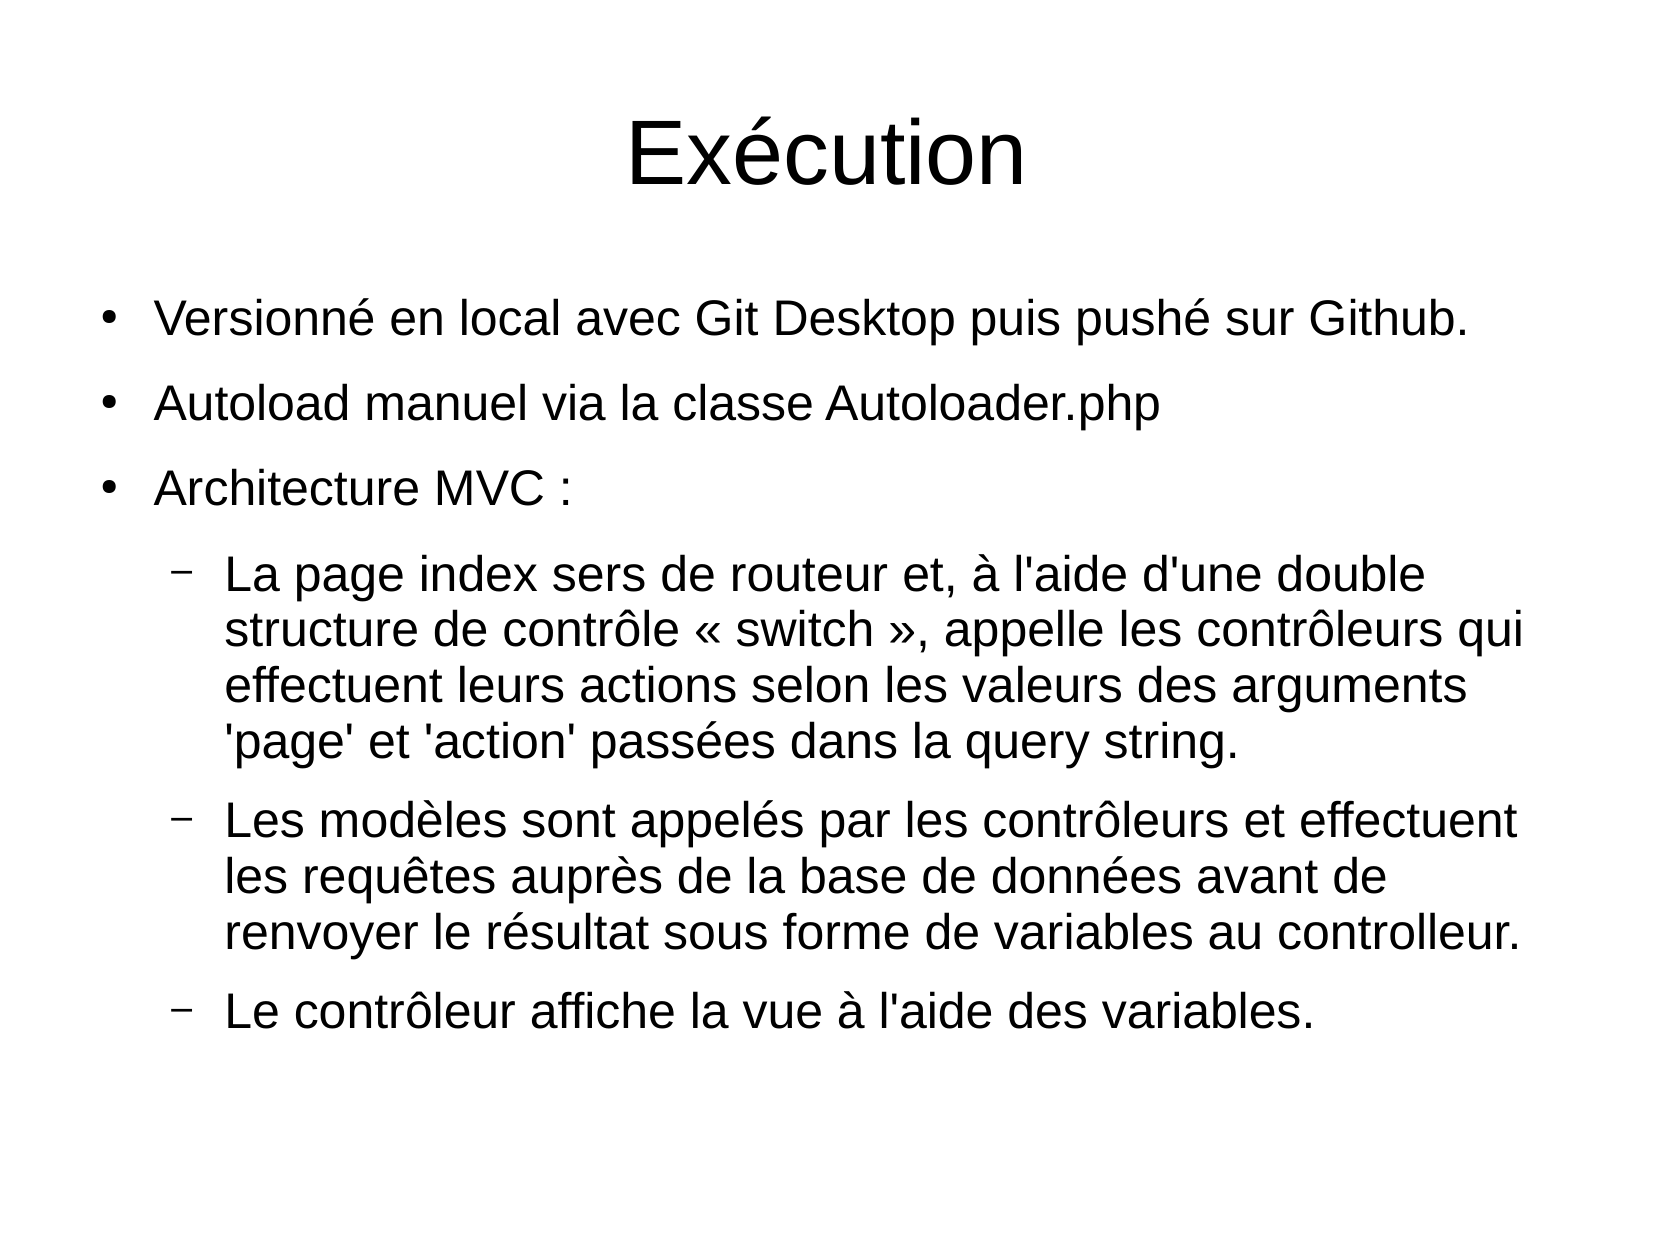

# Exécution
Versionné en local avec Git Desktop puis pushé sur Github.
Autoload manuel via la classe Autoloader.php
Architecture MVC :
La page index sers de routeur et, à l'aide d'une double structure de contrôle « switch », appelle les contrôleurs qui effectuent leurs actions selon les valeurs des arguments 'page' et 'action' passées dans la query string.
Les modèles sont appelés par les contrôleurs et effectuent les requêtes auprès de la base de données avant de renvoyer le résultat sous forme de variables au controlleur.
Le contrôleur affiche la vue à l'aide des variables.